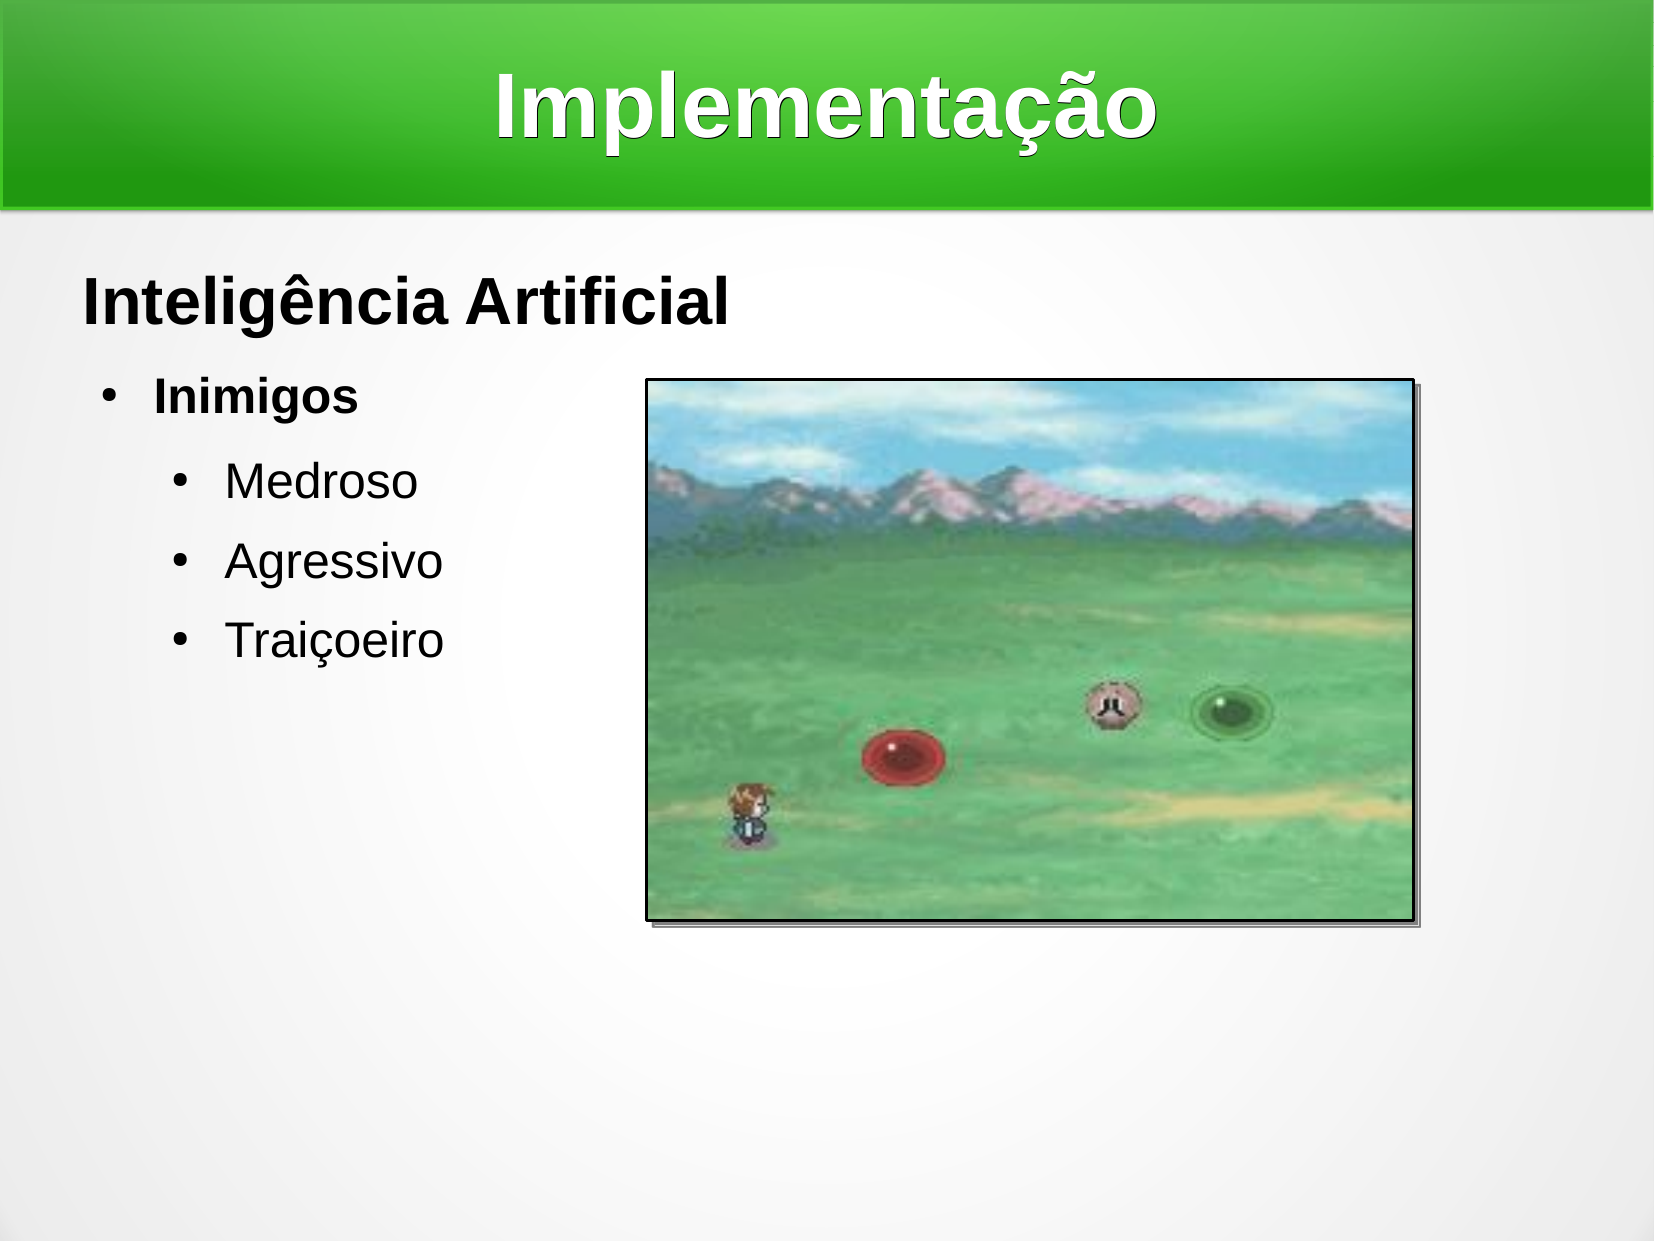

# Implementação
Inteligência Artificial
Inimigos
Medroso
Agressivo
Traiçoeiro